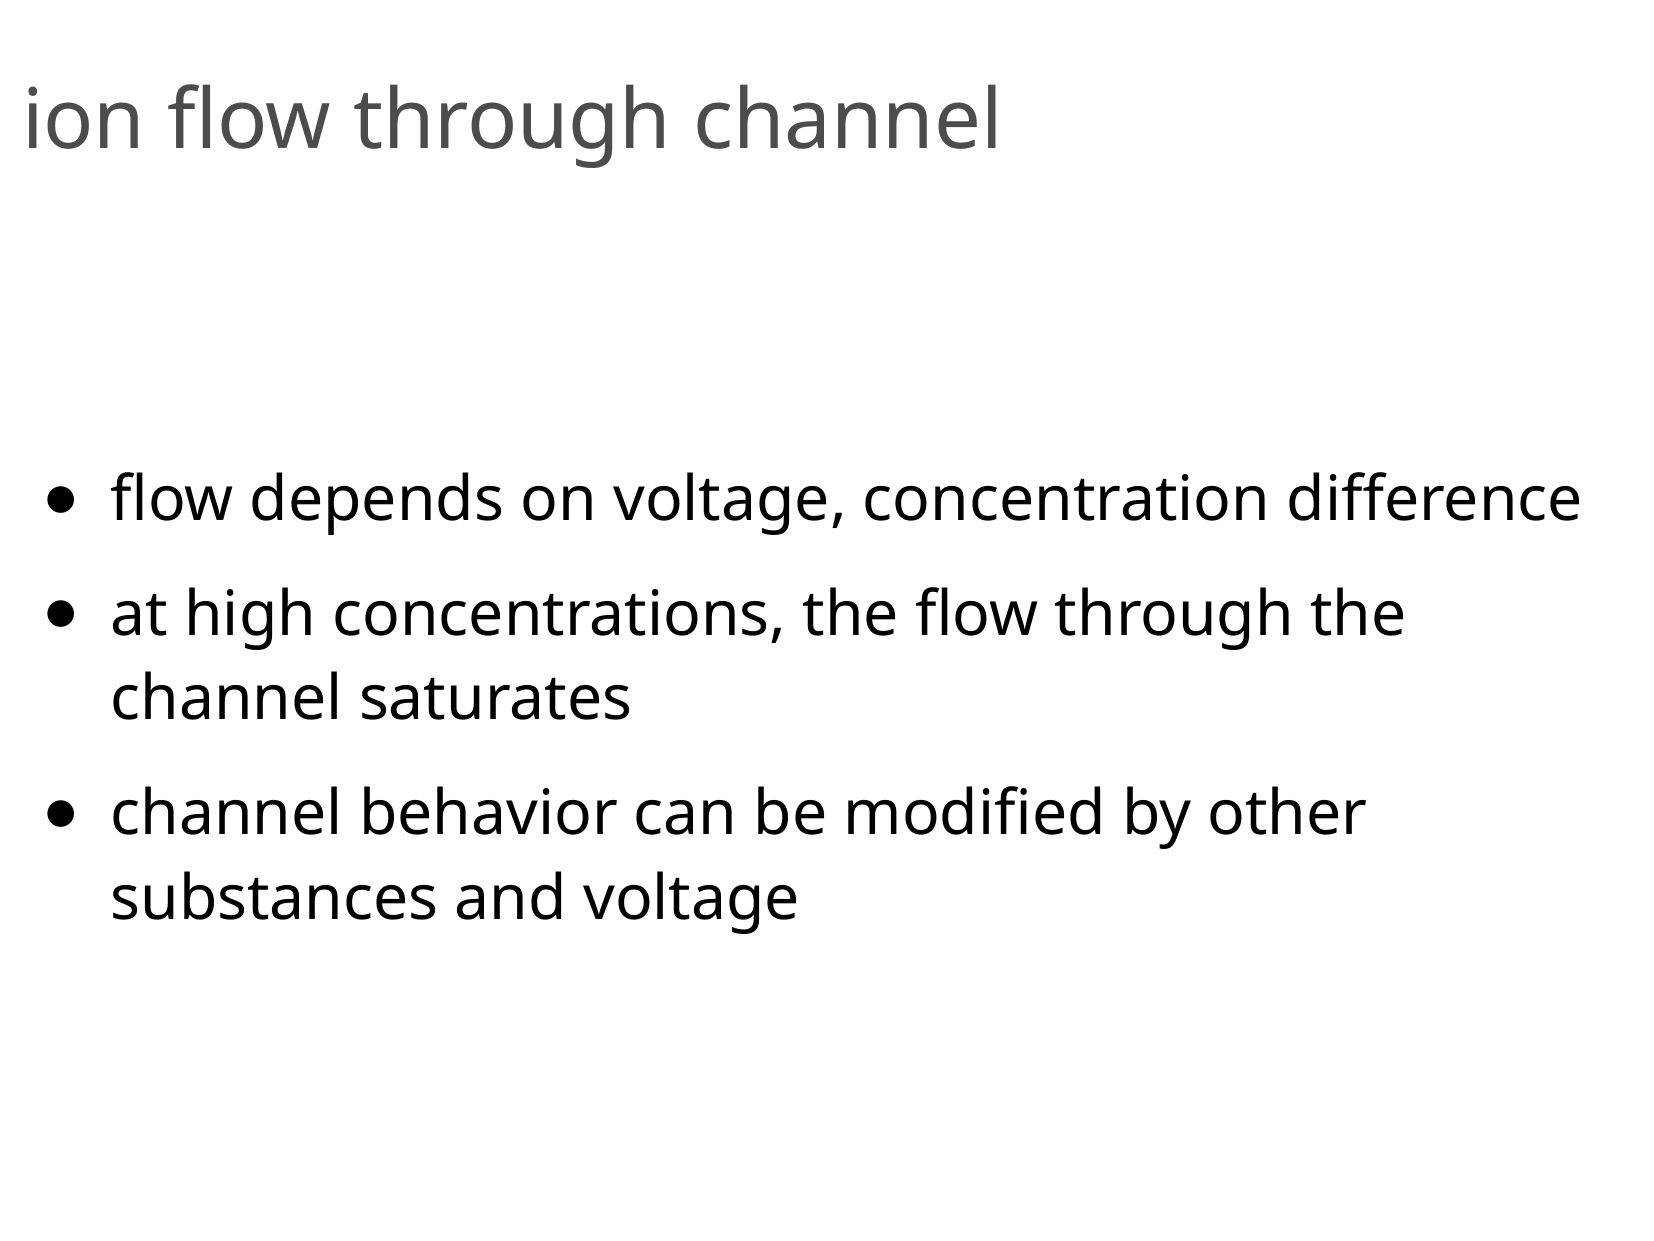

# ion flow through channel
flow depends on voltage, concentration difference
at high concentrations, the flow through the channel saturates
channel behavior can be modified by other substances and voltage